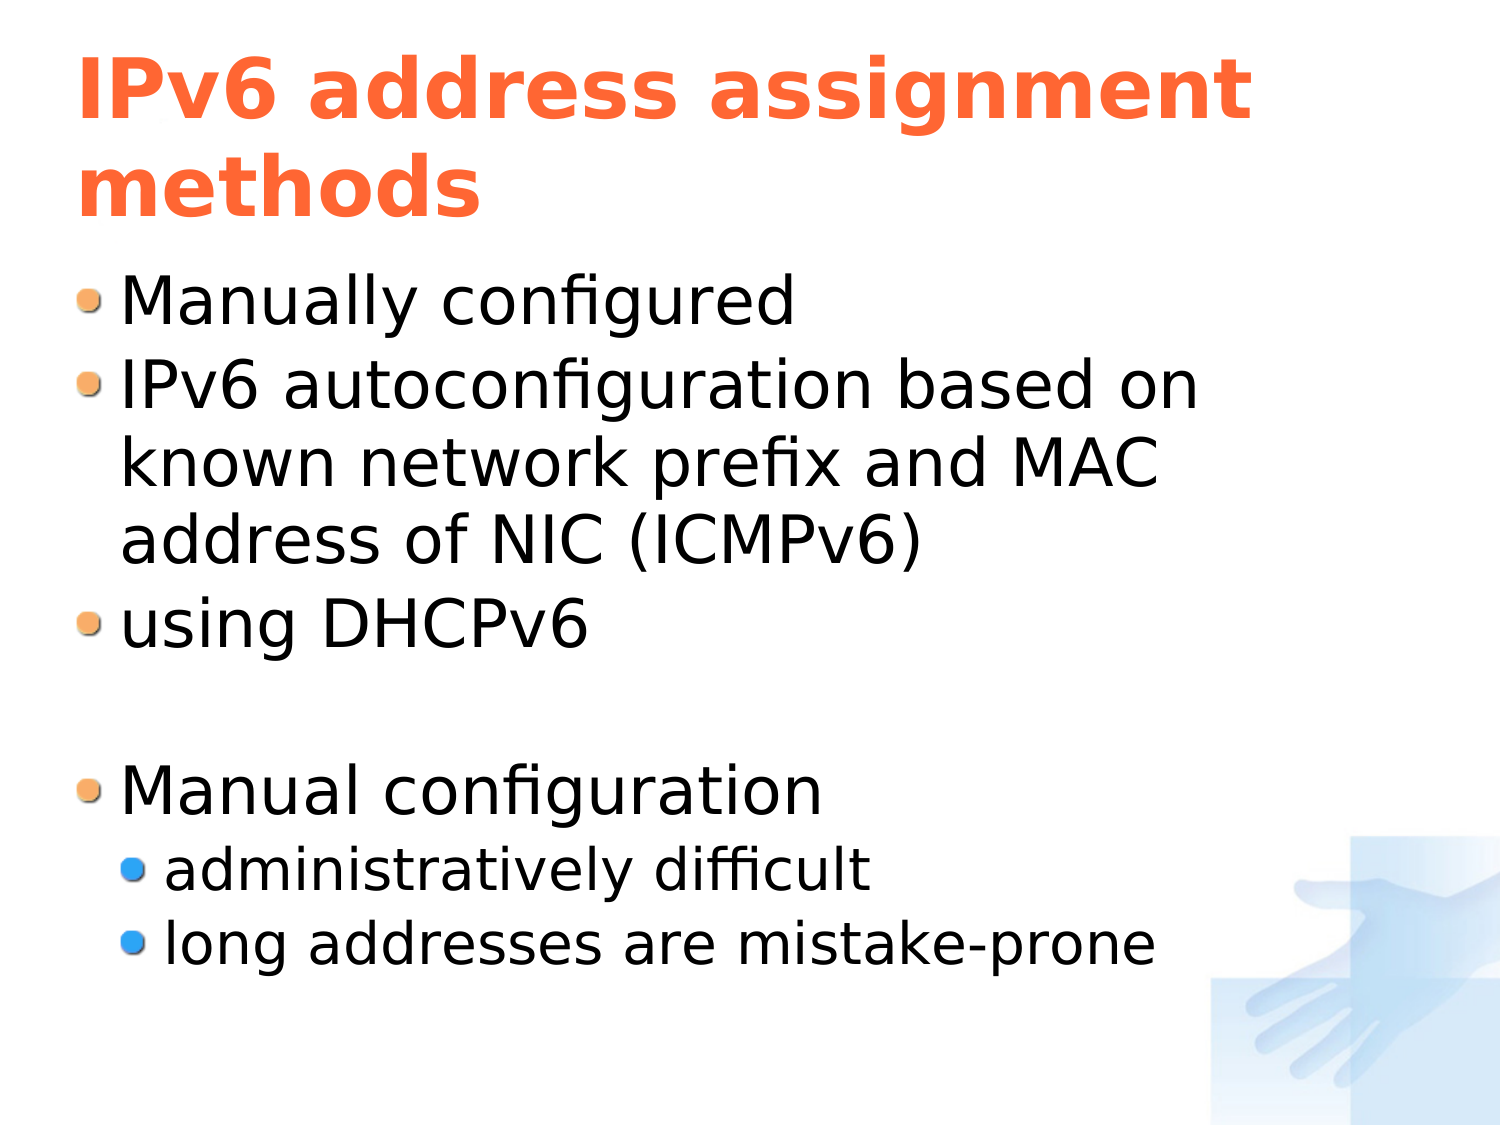

# IPv6 address assignment methods
Manually configured
IPv6 autoconfiguration based on known network prefix and MAC address of NIC (ICMPv6)
using DHCPv6
Manual configuration
administratively difficult
long addresses are mistake-prone